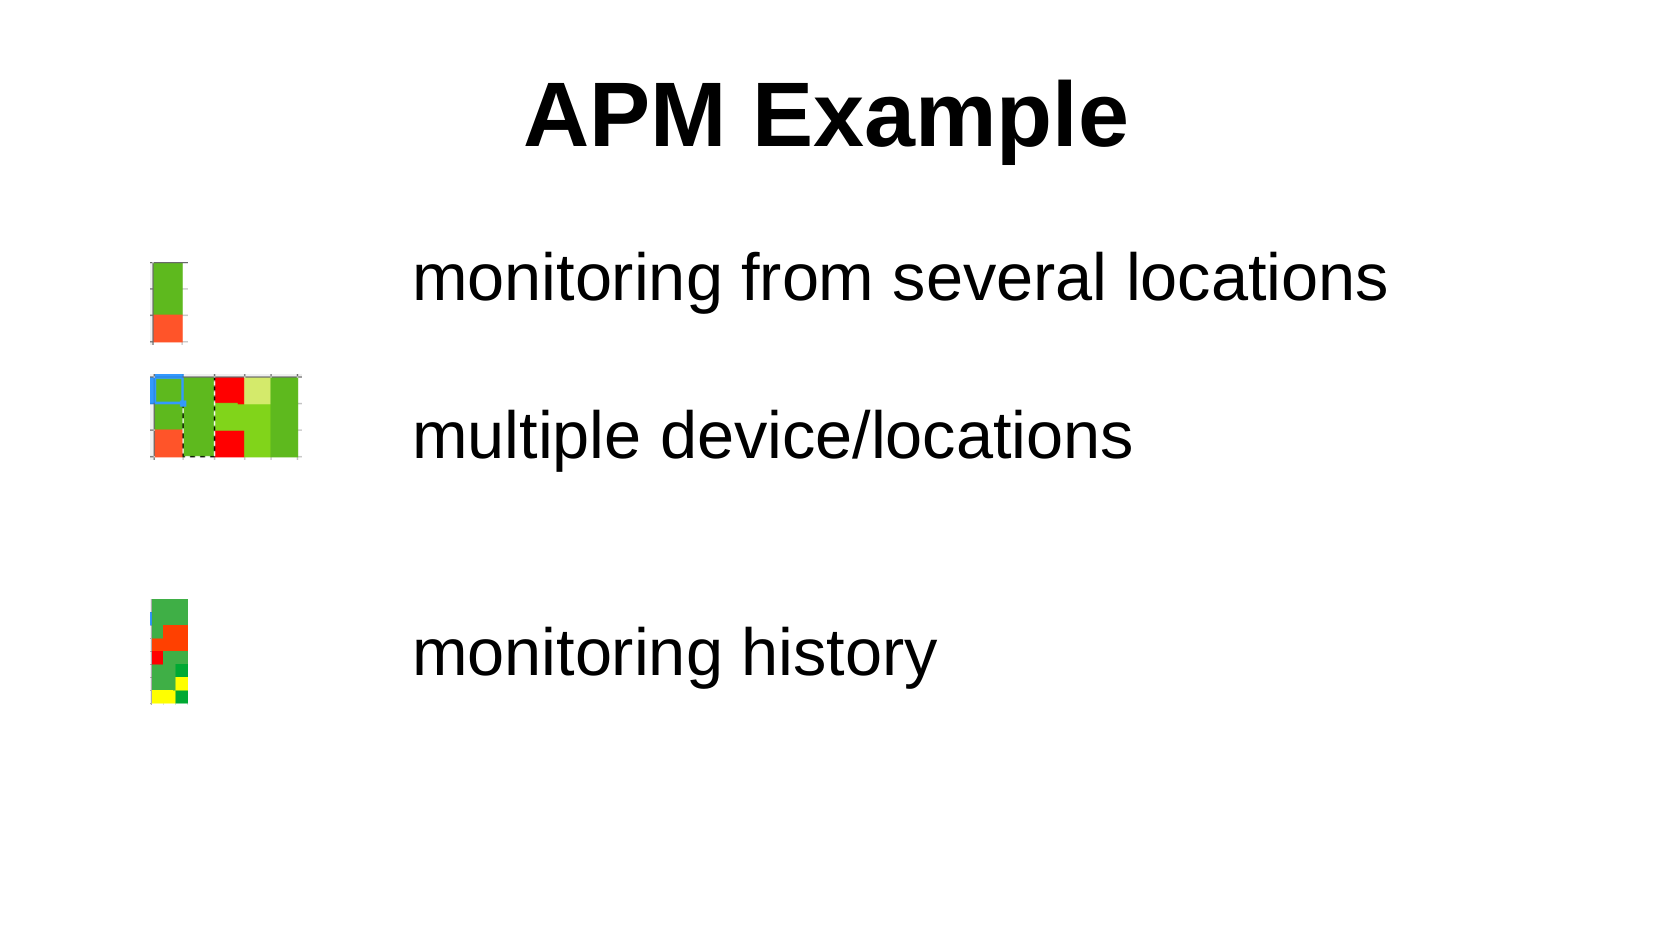

# APM Example
monitoring from several locations
multiple device/locations
monitoring history